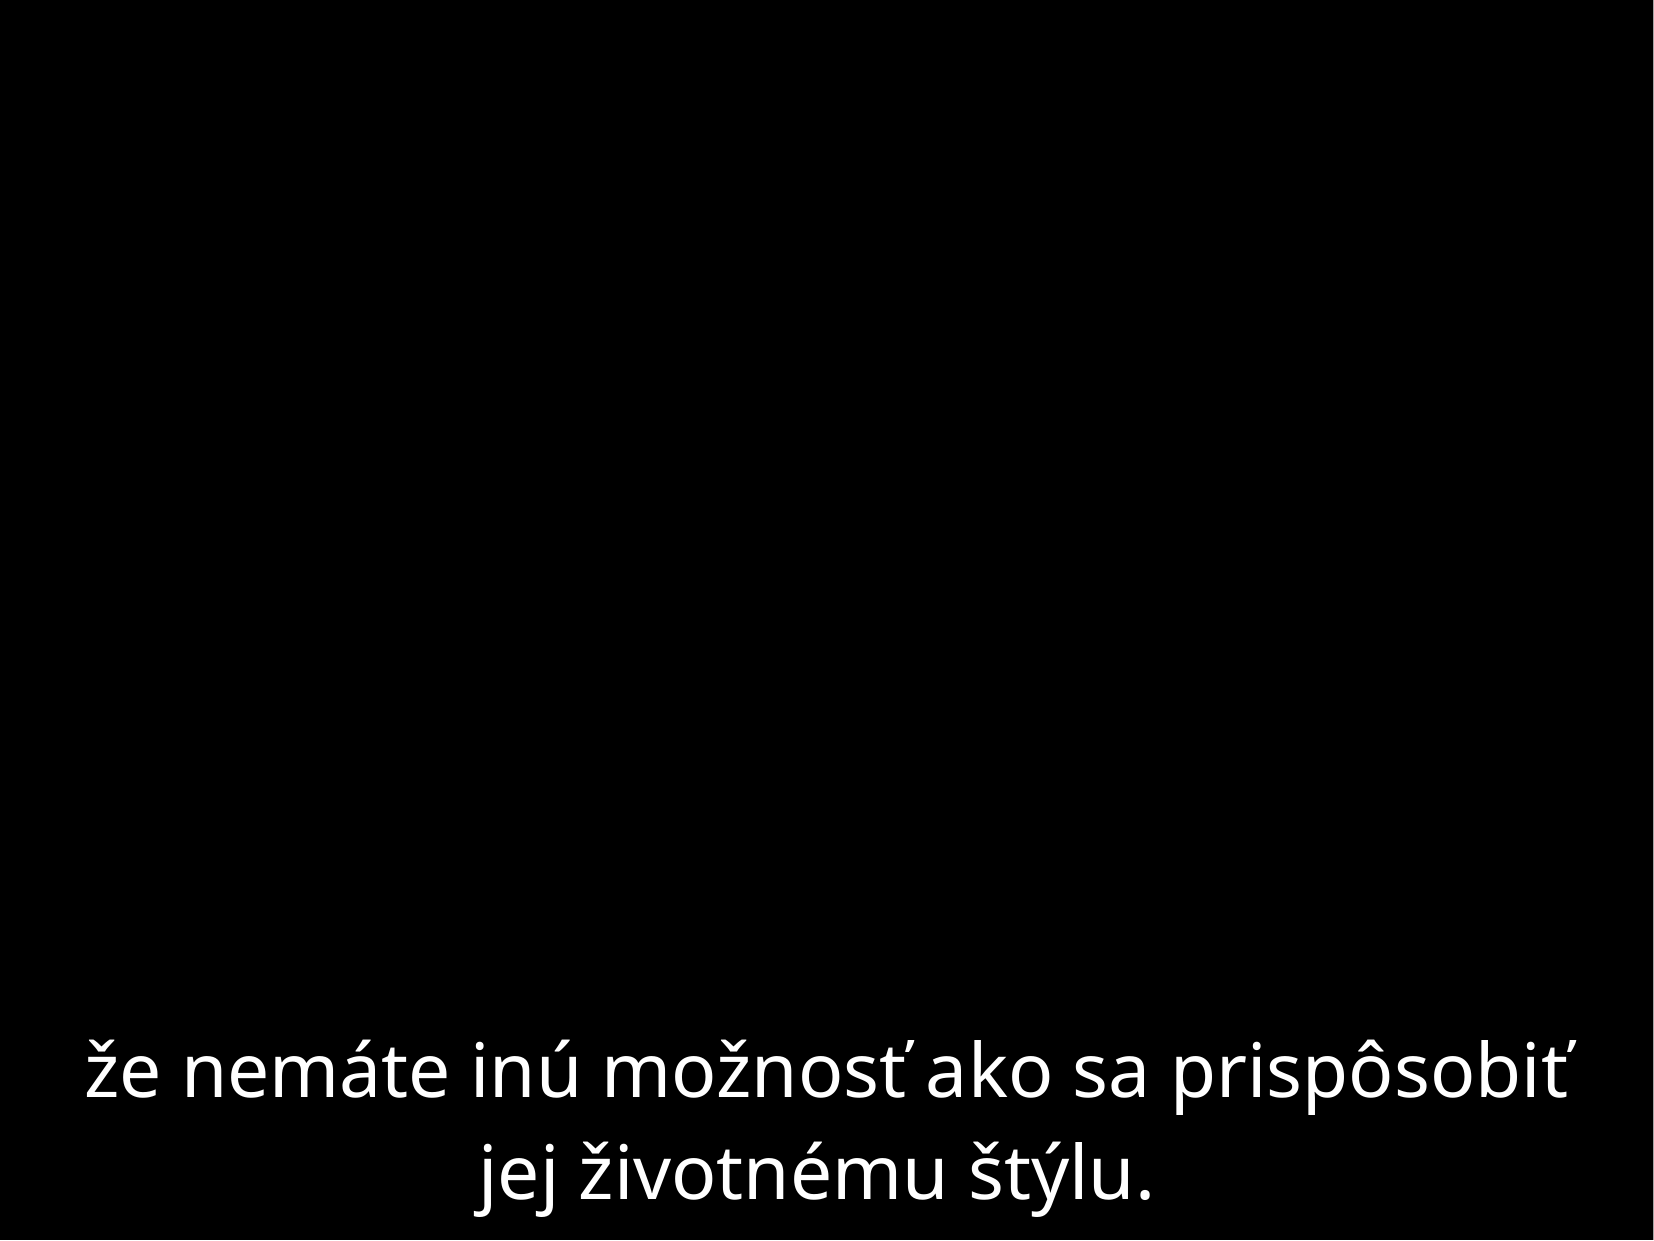

# že nemáte inú možnosť ako sa prispôsobiť jej životnému štýlu.